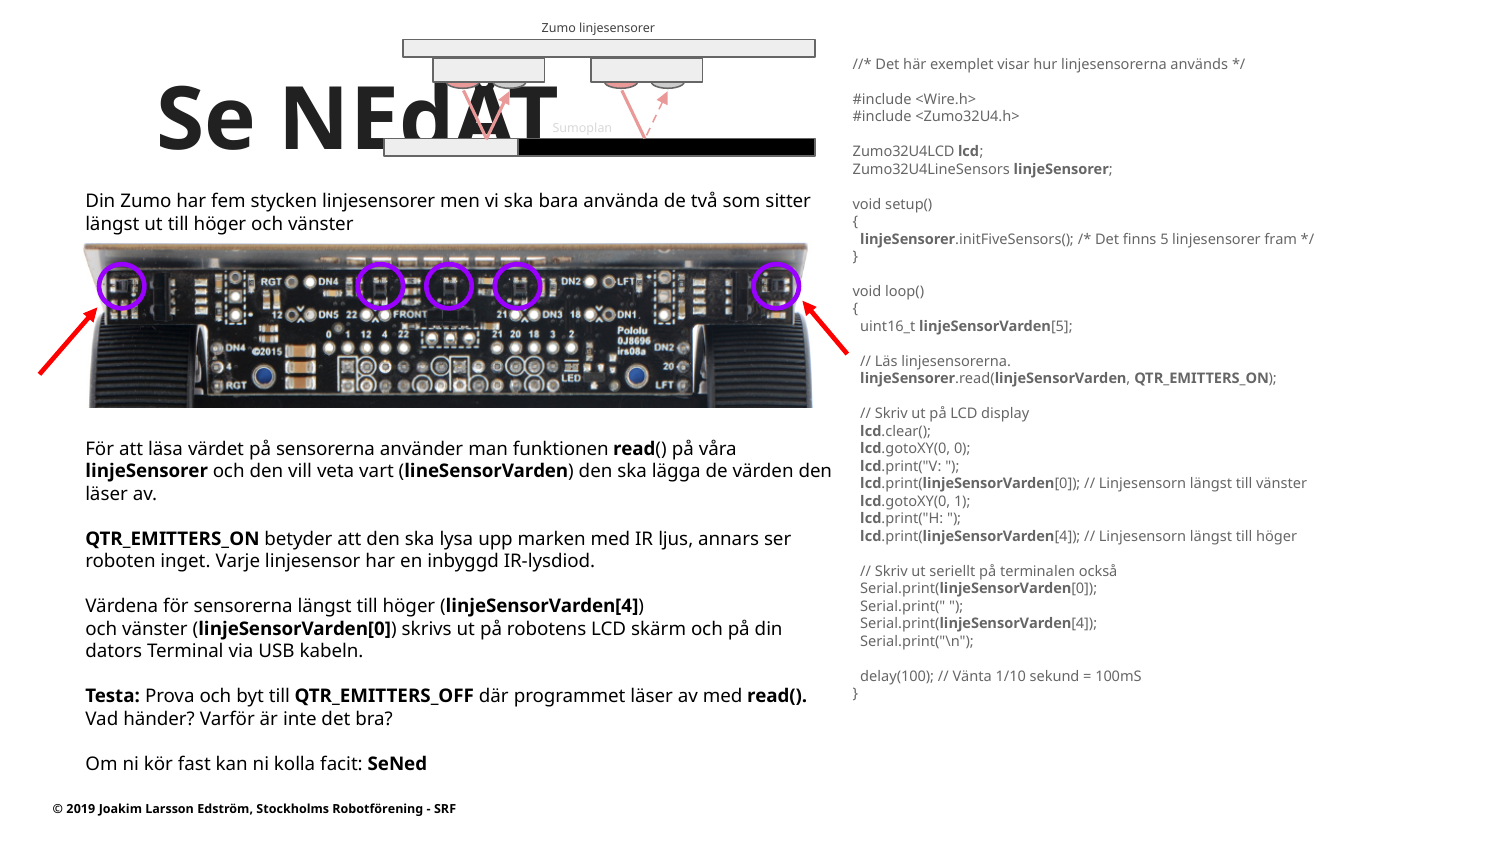

Zumo linjesensorer
//* Det här exemplet visar hur linjesensorerna används */
#include <Wire.h>
#include <Zumo32U4.h>
Zumo32U4LCD lcd;
Zumo32U4LineSensors linjeSensorer;
void setup()
{
 linjeSensorer.initFiveSensors(); /* Det finns 5 linjesensorer fram */
}
void loop()
{
 uint16_t linjeSensorVarden[5];
 // Läs linjesensorerna.
 linjeSensorer.read(linjeSensorVarden, QTR_EMITTERS_ON);
 // Skriv ut på LCD display
 lcd.clear();
 lcd.gotoXY(0, 0);
 lcd.print("V: ");
 lcd.print(linjeSensorVarden[0]); // Linjesensorn längst till vänster
 lcd.gotoXY(0, 1);
 lcd.print("H: ");
 lcd.print(linjeSensorVarden[4]); // Linjesensorn längst till höger
 // Skriv ut seriellt på terminalen också
 Serial.print(linjeSensorVarden[0]);
 Serial.print(" ");
 Serial.print(linjeSensorVarden[4]);
 Serial.print("\n");
 delay(100); // Vänta 1/10 sekund = 100mS
}
# Se NEdÅT
Sumoplan
Din Zumo har fem stycken linjesensorer men vi ska bara använda de två som sitter längst ut till höger och vänster
För att läsa värdet på sensorerna använder man funktionen read() på våra linjeSensorer och den vill veta vart (lineSensorVarden) den ska lägga de värden den läser av.
QTR_EMITTERS_ON betyder att den ska lysa upp marken med IR ljus, annars ser roboten inget. Varje linjesensor har en inbyggd IR-lysdiod.
Värdena för sensorerna längst till höger (linjeSensorVarden[4])
och vänster (linjeSensorVarden[0]) skrivs ut på robotens LCD skärm och på din dators Terminal via USB kabeln.
Testa: Prova och byt till QTR_EMITTERS_OFF där programmet läser av med read(). Vad händer? Varför är inte det bra?
Om ni kör fast kan ni kolla facit: SeNed
© 2019 Joakim Larsson Edström, Stockholms Robotförening - SRF